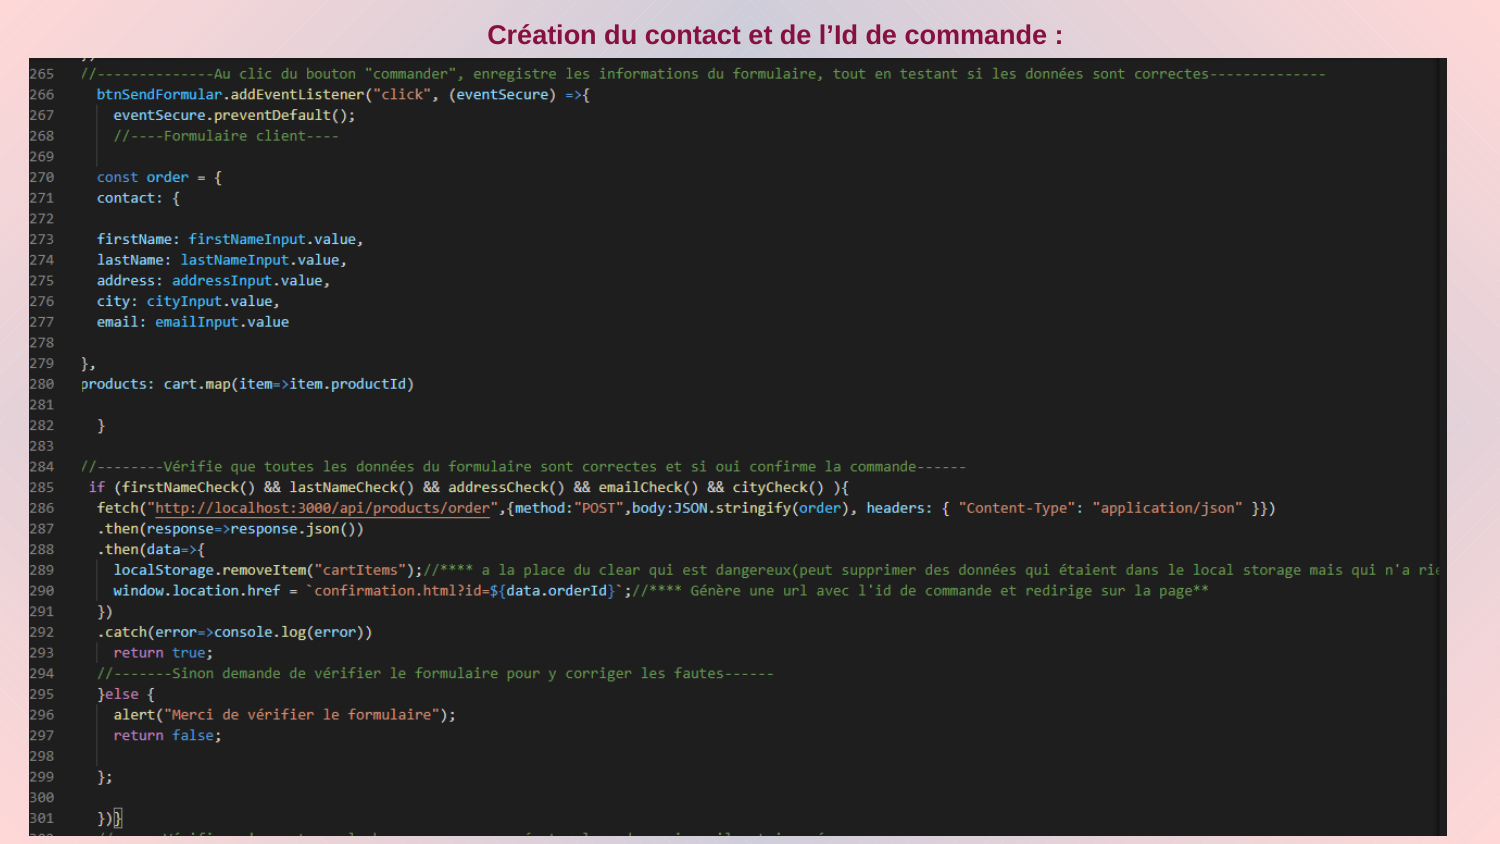

Création du contact et de l’Id de commande :